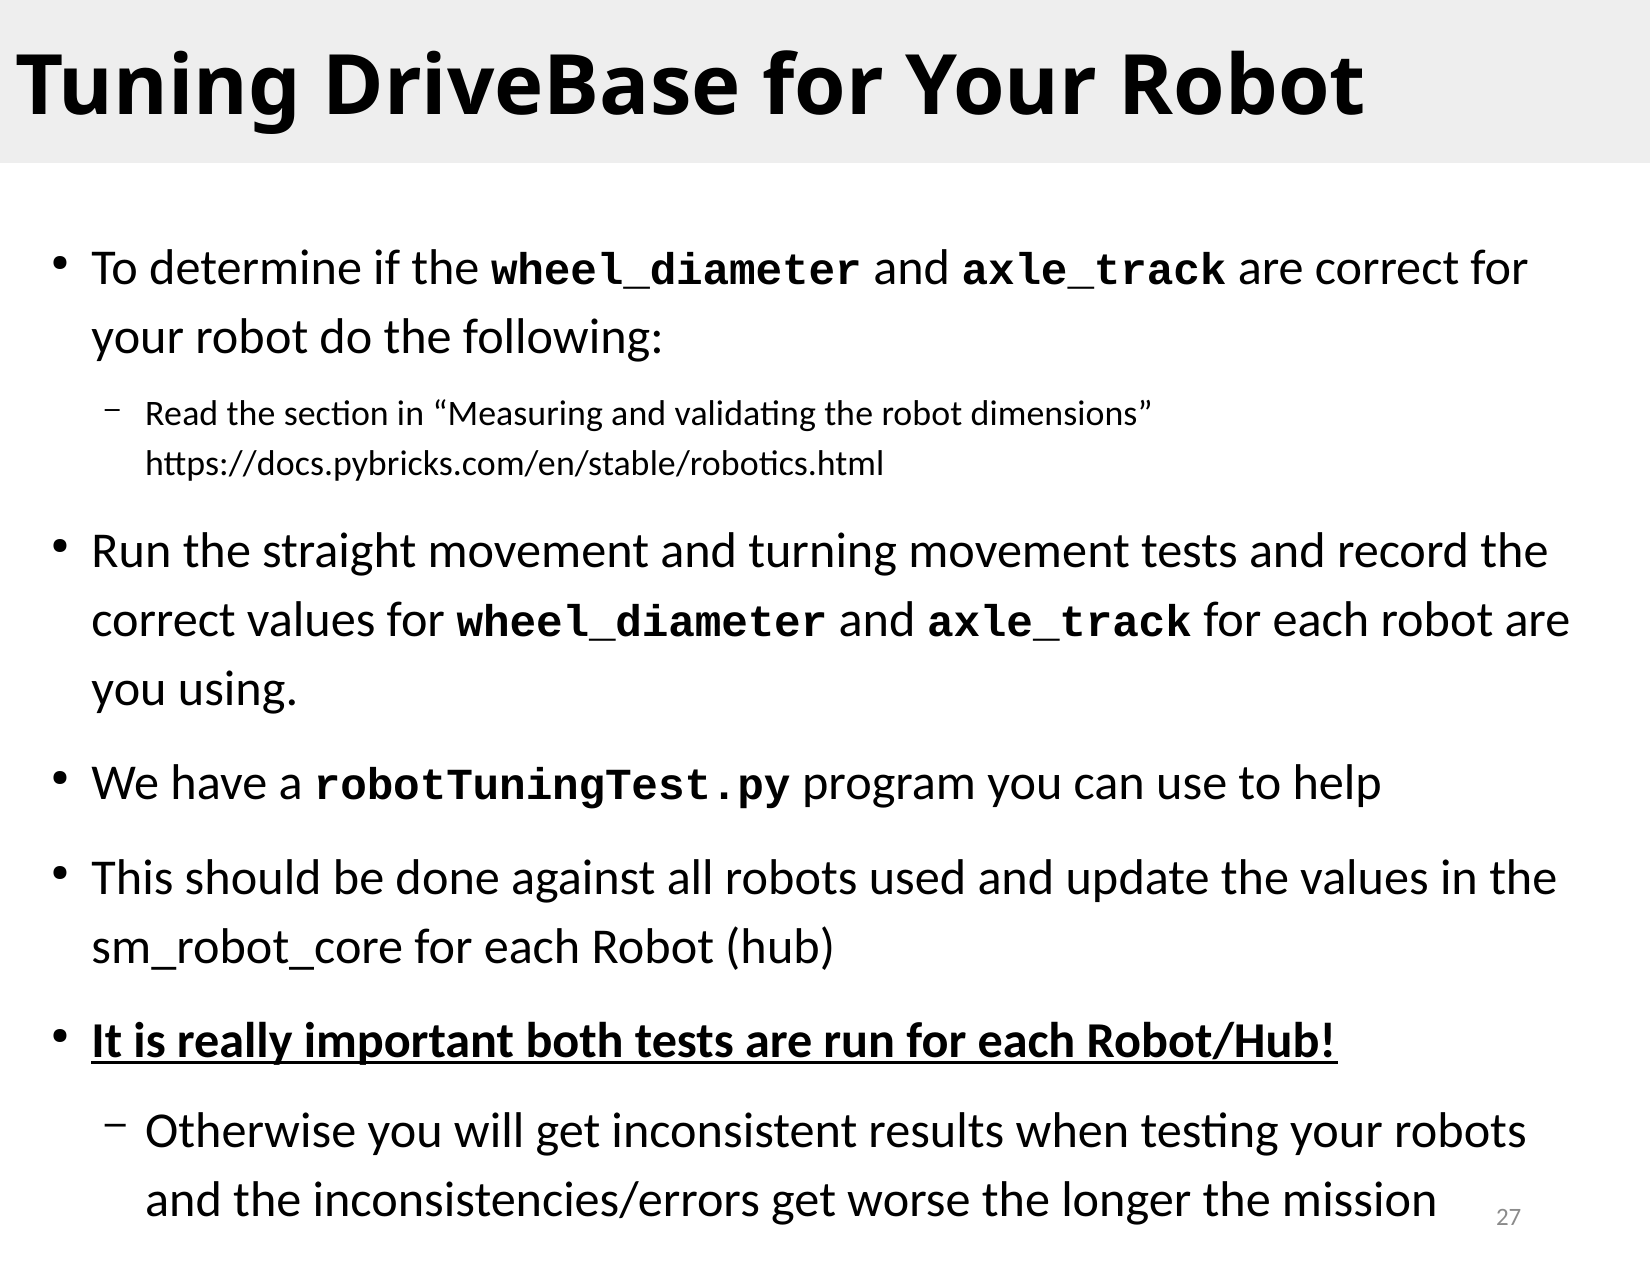

Tuning DriveBase for Your Robot
# To determine if the wheel_diameter and axle_track are correct for your robot do the following:
Read the section in “Measuring and validating the robot dimensions” https://docs.pybricks.com/en/stable/robotics.html
Run the straight movement and turning movement tests and record the correct values for wheel_diameter and axle_track for each robot are you using.
We have a robotTuningTest.py program you can use to help
This should be done against all robots used and update the values in the sm_robot_core for each Robot (hub)
It is really important both tests are run for each Robot/Hub!
Otherwise you will get inconsistent results when testing your robots and the inconsistencies/errors get worse the longer the mission
27